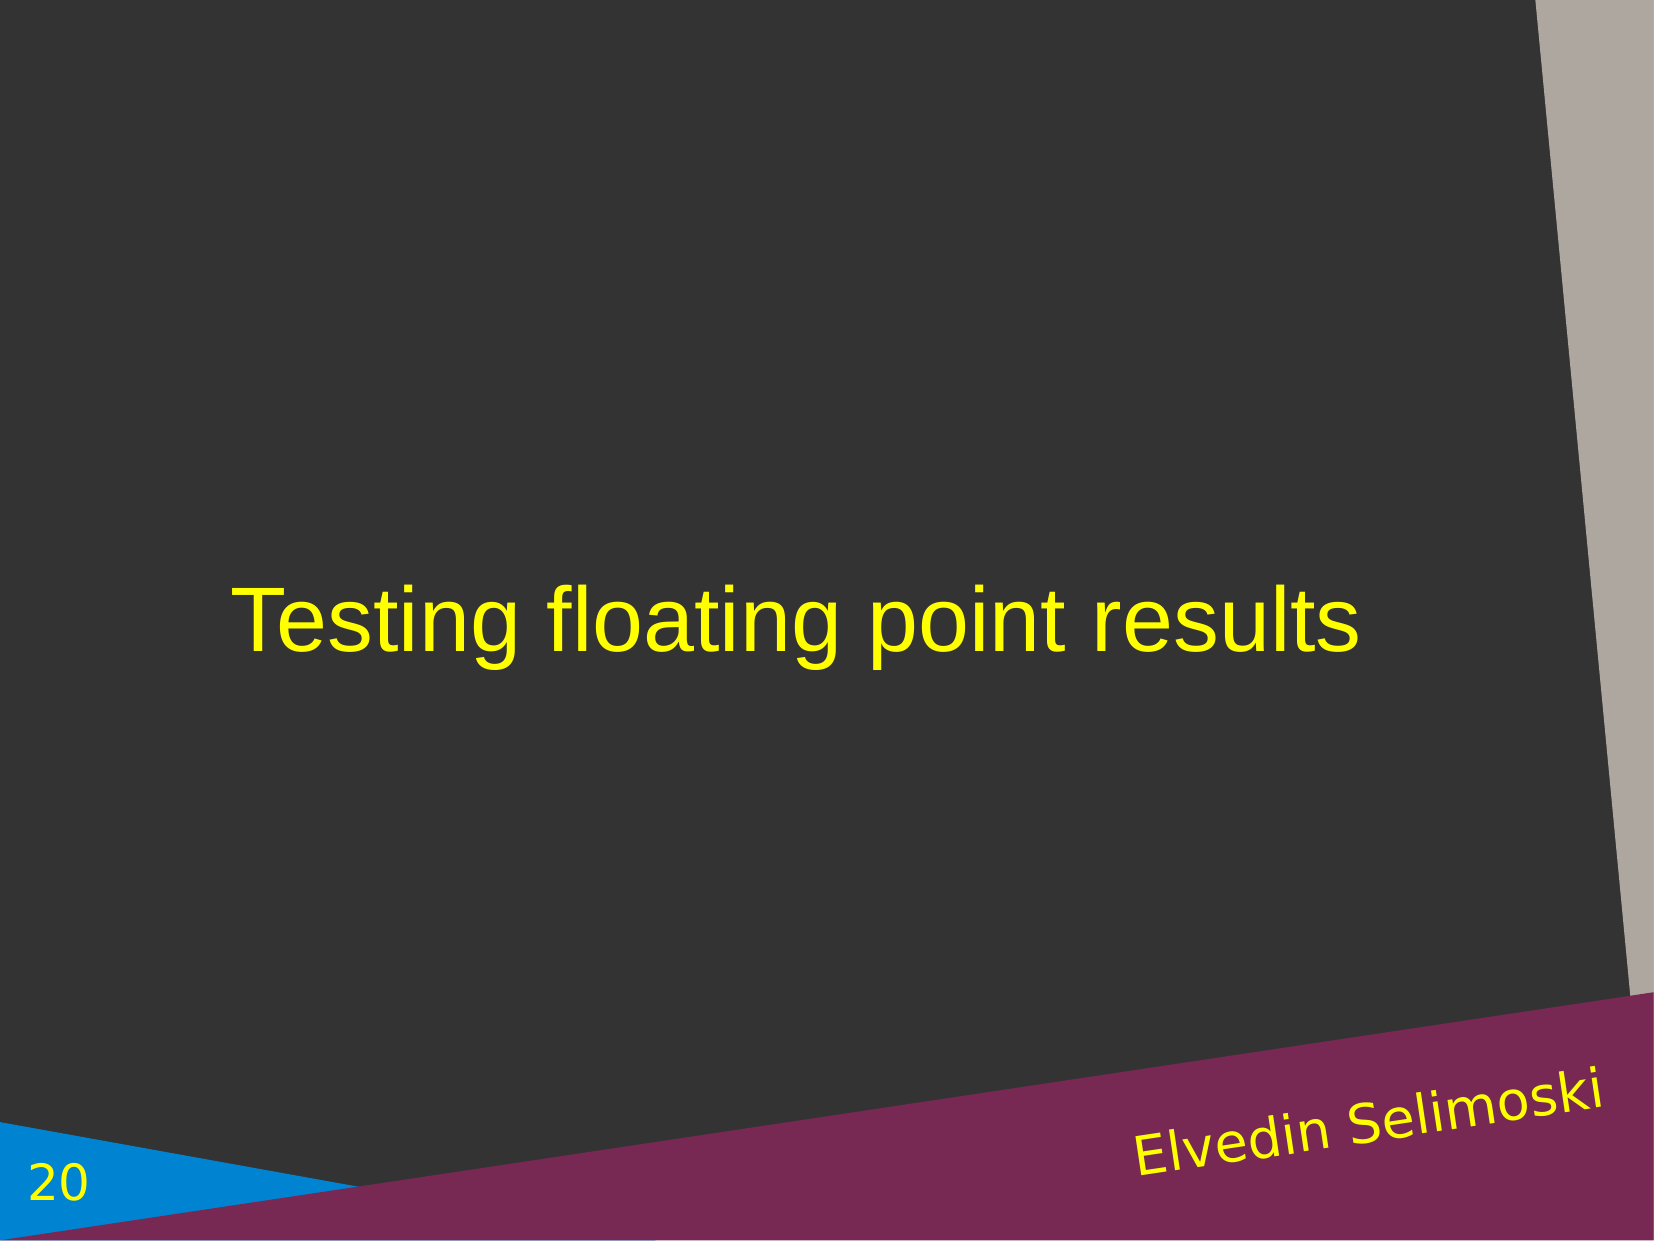

# Testing floating point results
Elvedin Selimoski
20